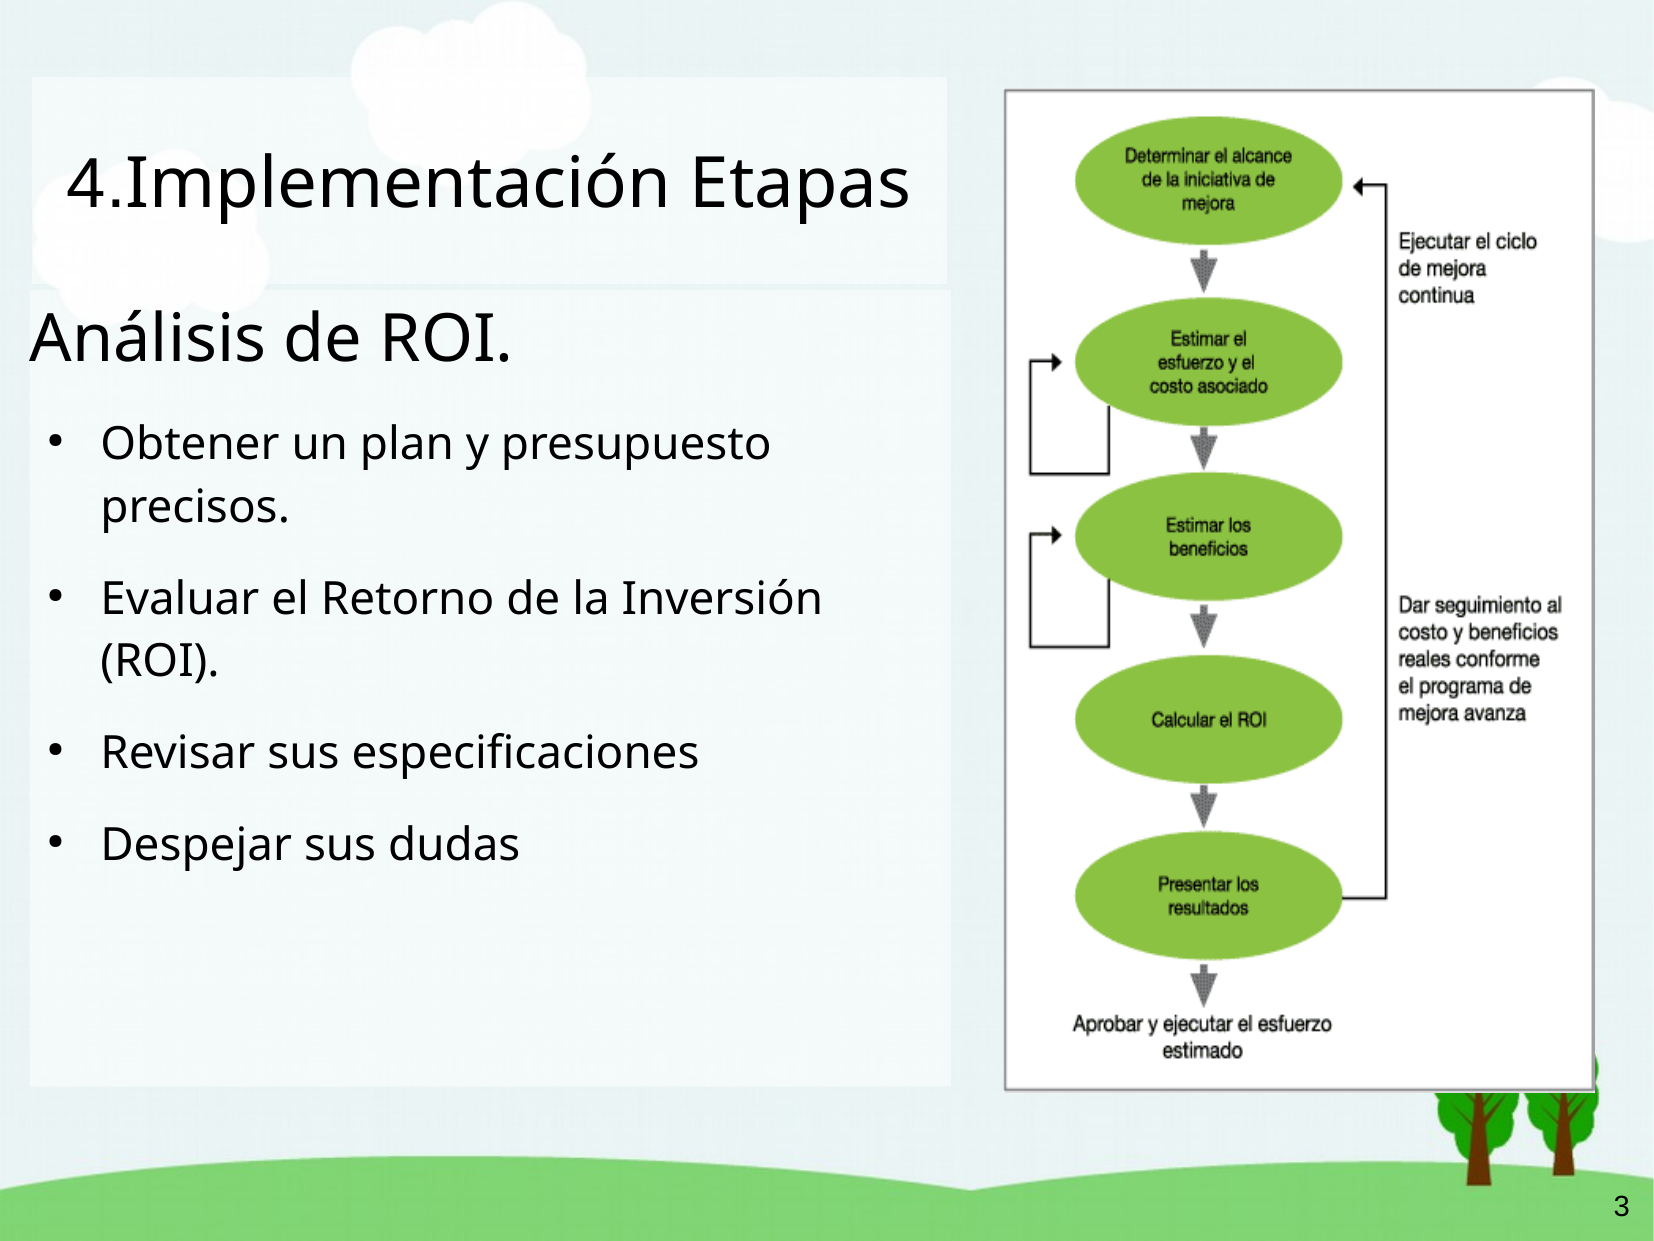

# 4.Implementación Etapas
Análisis de ROI.
Obtener un plan y presupuesto precisos.
Evaluar el Retorno de la Inversión (ROI).
Revisar sus especificaciones
Despejar sus dudas
3